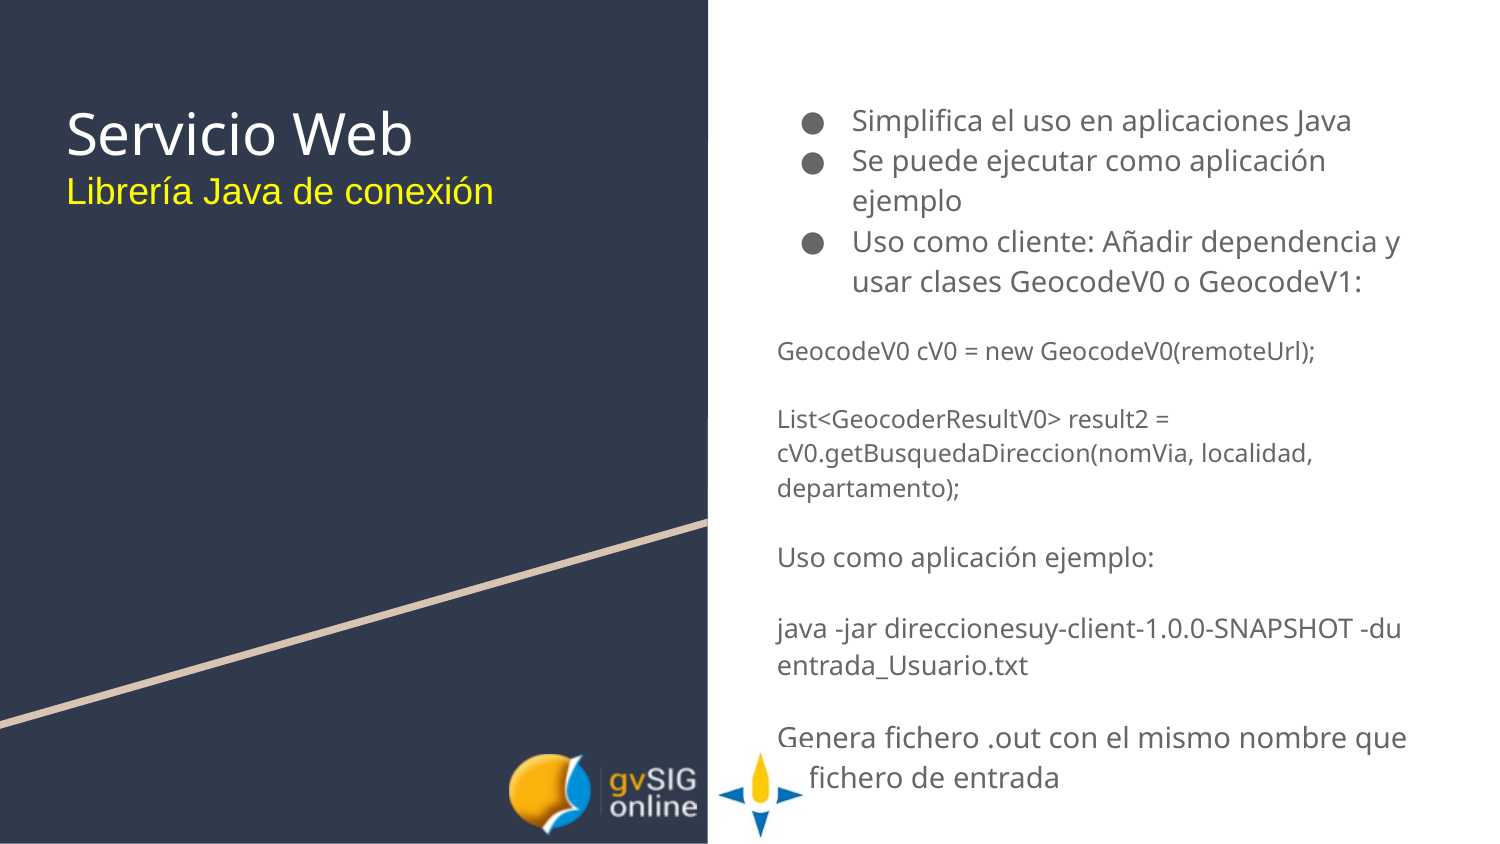

# Servicio Web Librería Java de conexión
Simplifica el uso en aplicaciones Java
Se puede ejecutar como aplicación ejemplo
Uso como cliente: Añadir dependencia y usar clases GeocodeV0 o GeocodeV1:
GeocodeV0 cV0 = new GeocodeV0(remoteUrl);
List<GeocoderResultV0> result2 = cV0.getBusquedaDireccion(nomVia, localidad, departamento);
Uso como aplicación ejemplo:
java -jar direccionesuy-client-1.0.0-SNAPSHOT -du entrada_Usuario.txt
Genera fichero .out con el mismo nombre que el fichero de entrada